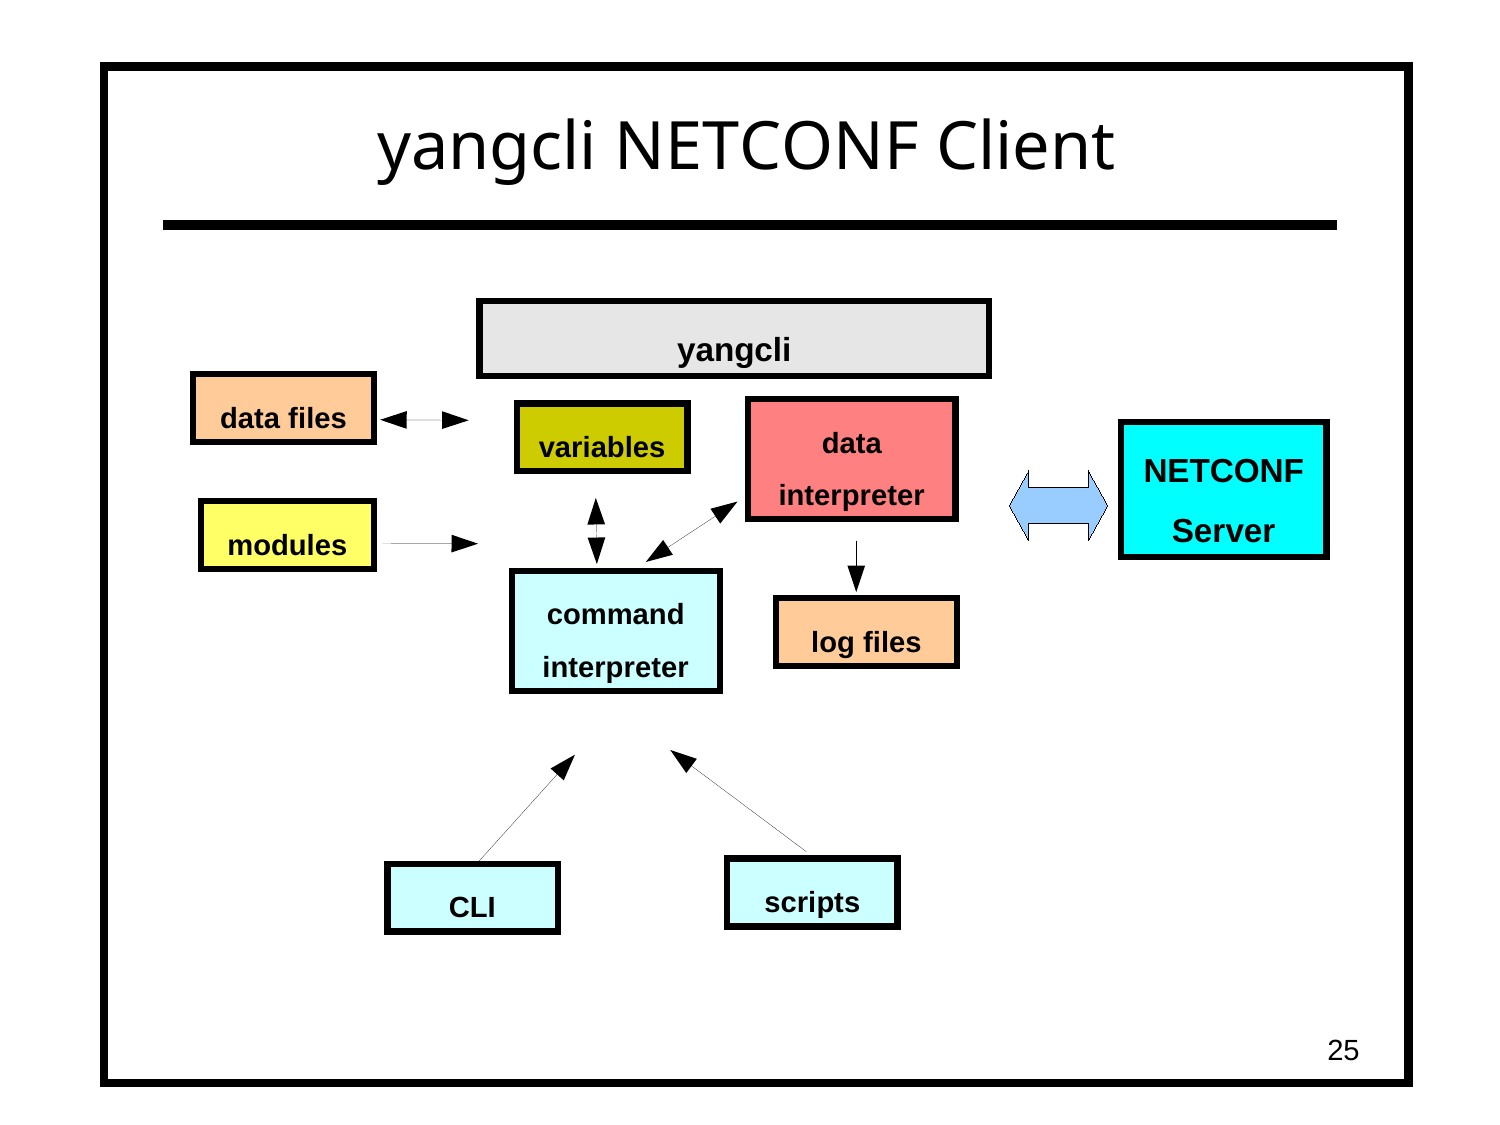

# yangcli NETCONF Client
yangcli
data files
data
interpreter
variables
NETCONF
Server
modules
command
interpreter
log files
scripts
CLI
25